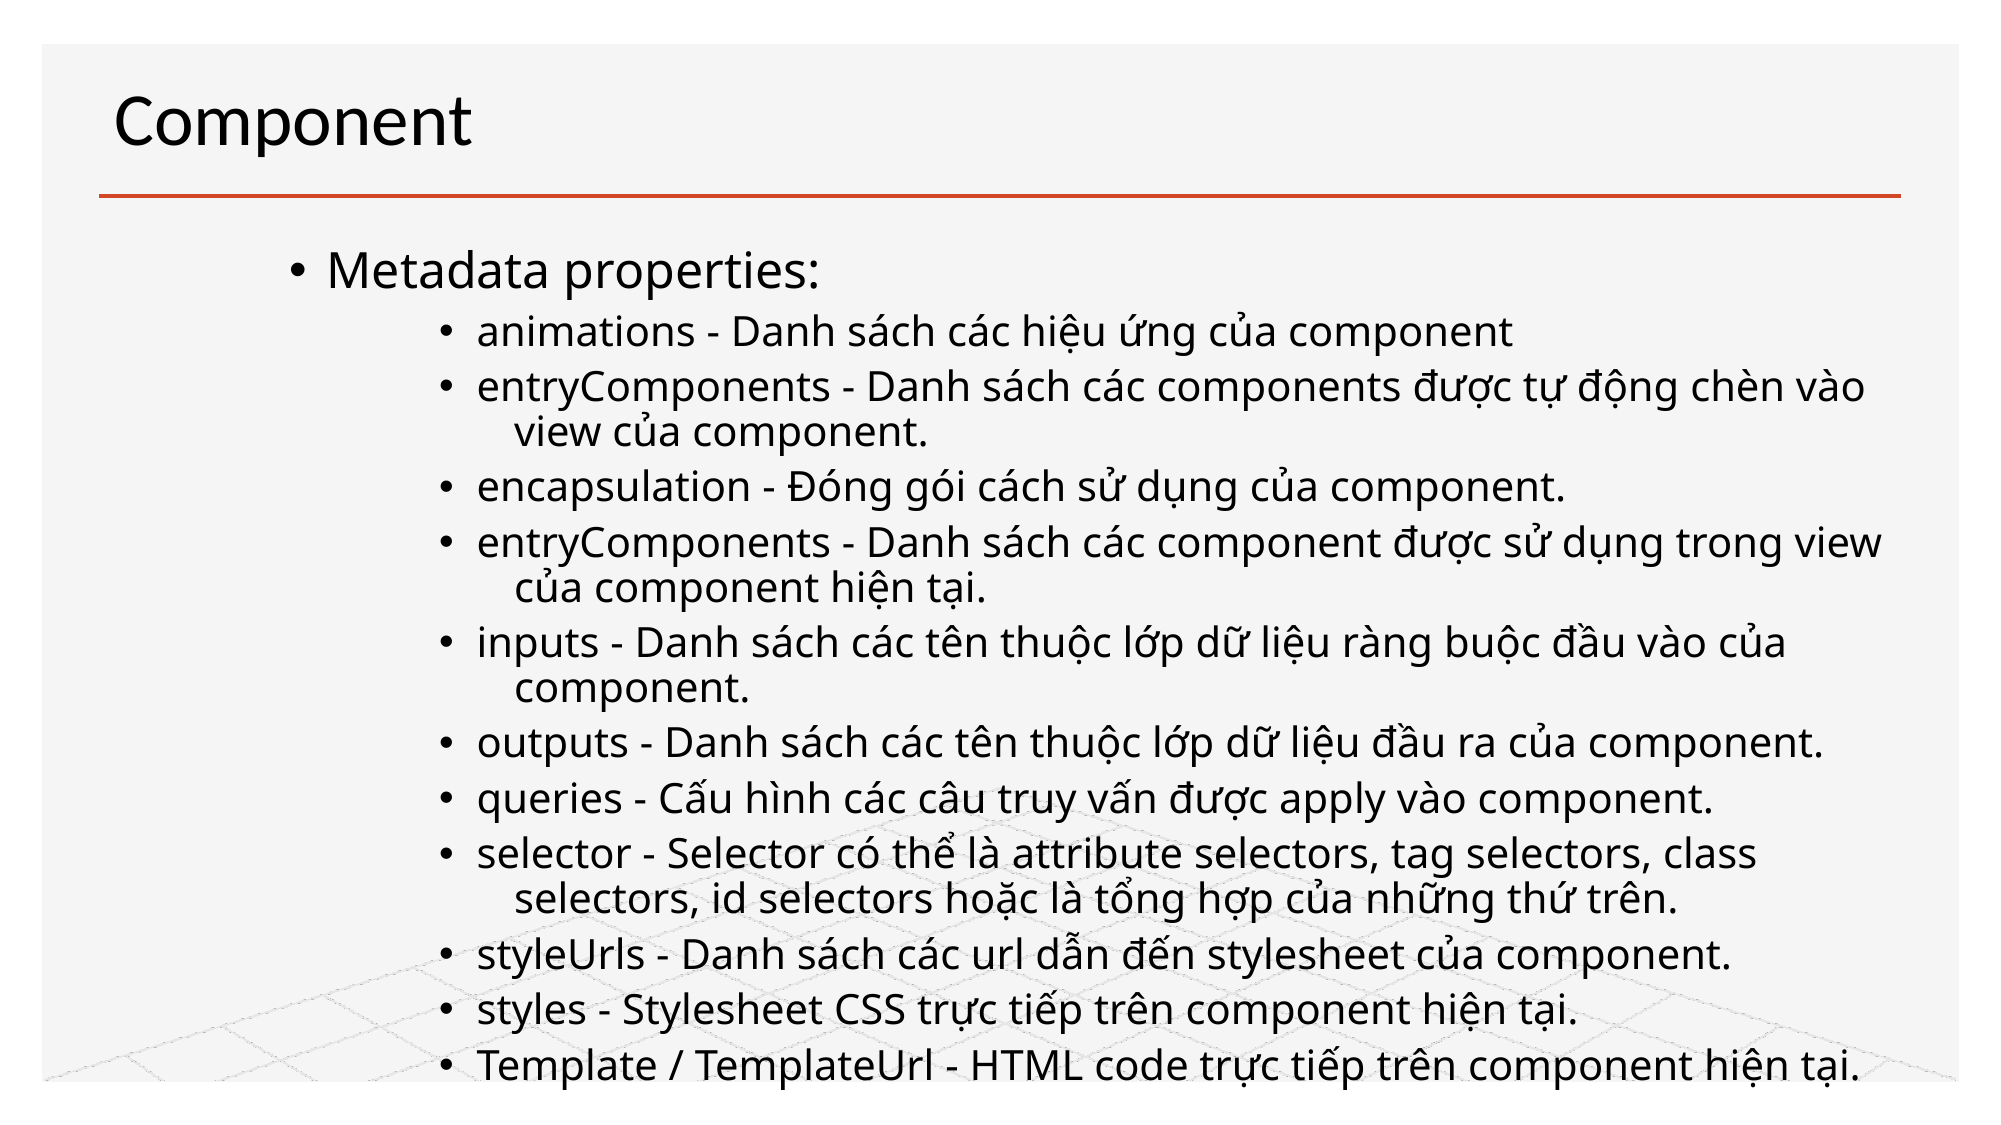

Component
#
Metadata properties:
animations - Danh sách các hiệu ứng của component
entryComponents - Danh sách các components được tự động chèn vào view của component.
encapsulation - Đóng gói cách sử dụng của component.
entryComponents - Danh sách các component được sử dụng trong view của component hiện tại.
inputs - Danh sách các tên thuộc lớp dữ liệu ràng buộc đầu vào của component.
outputs - Danh sách các tên thuộc lớp dữ liệu đầu ra của component.
queries - Cấu hình các câu truy vấn được apply vào component.
selector - Selector có thể là attribute selectors, tag selectors, class selectors, id selectors hoặc là tổng hợp của những thứ trên.
styleUrls - Danh sách các url dẫn đến stylesheet của component.
styles - Stylesheet CSS trực tiếp trên component hiện tại.
Template / TemplateUrl - HTML code trực tiếp trên component hiện tại.